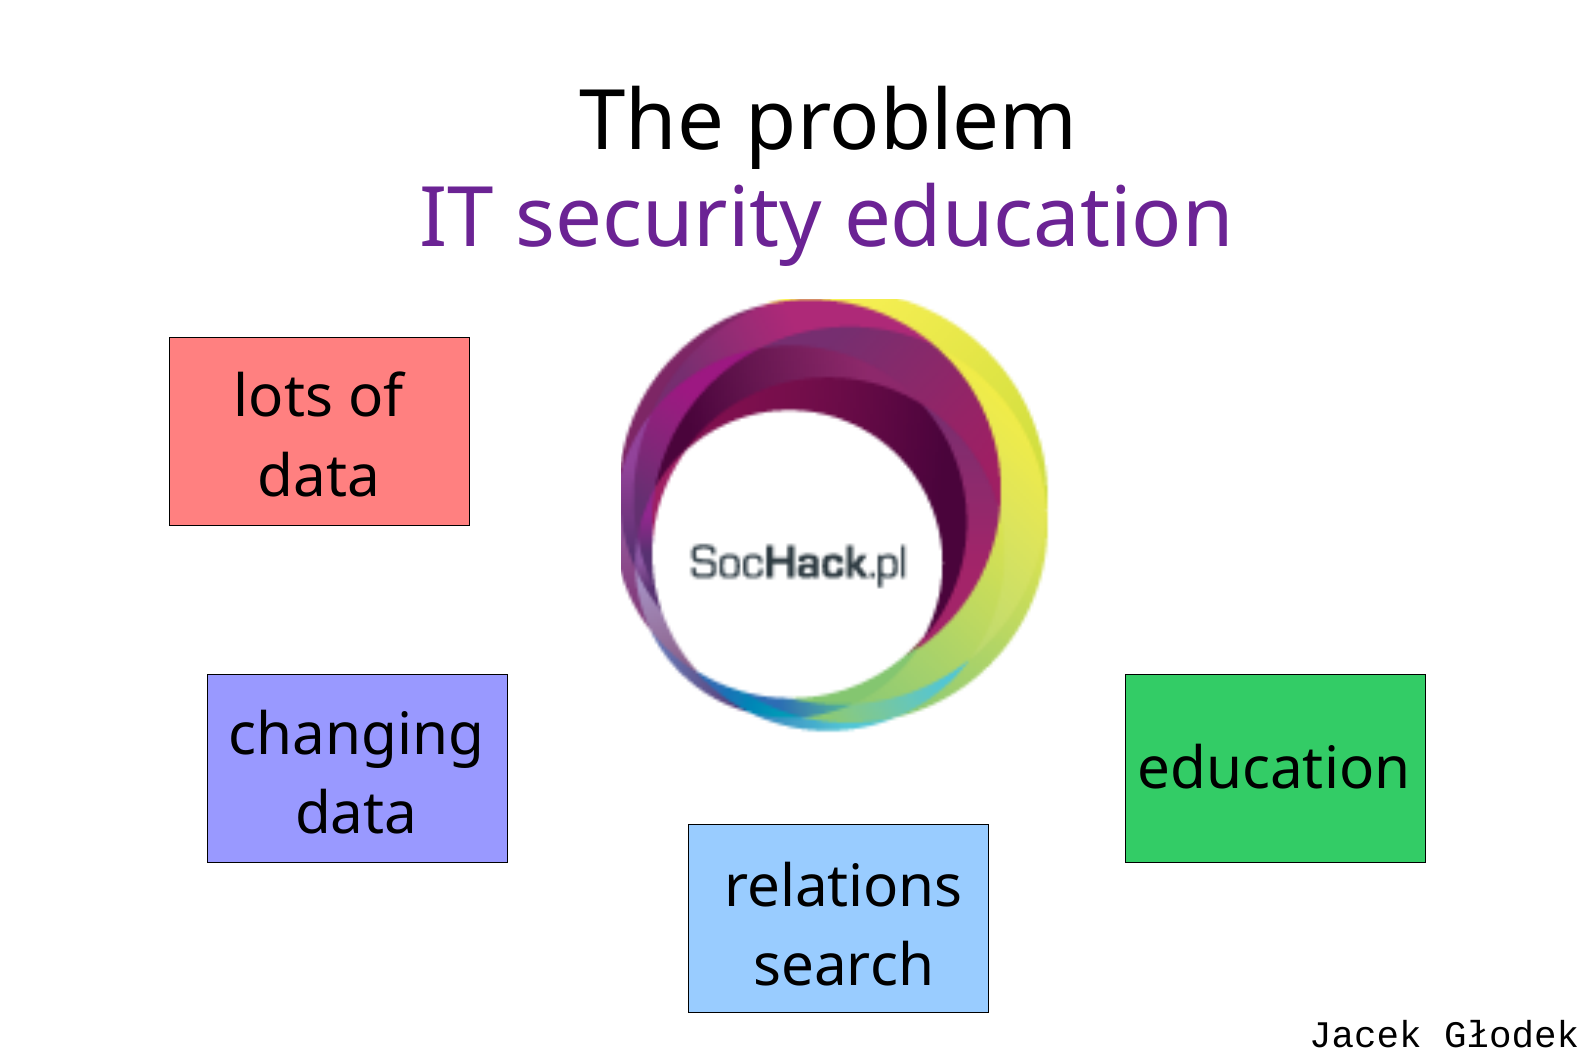

The problem
IT security education
lots of
data
changing
data
education
relations
search
Jacek Głodek